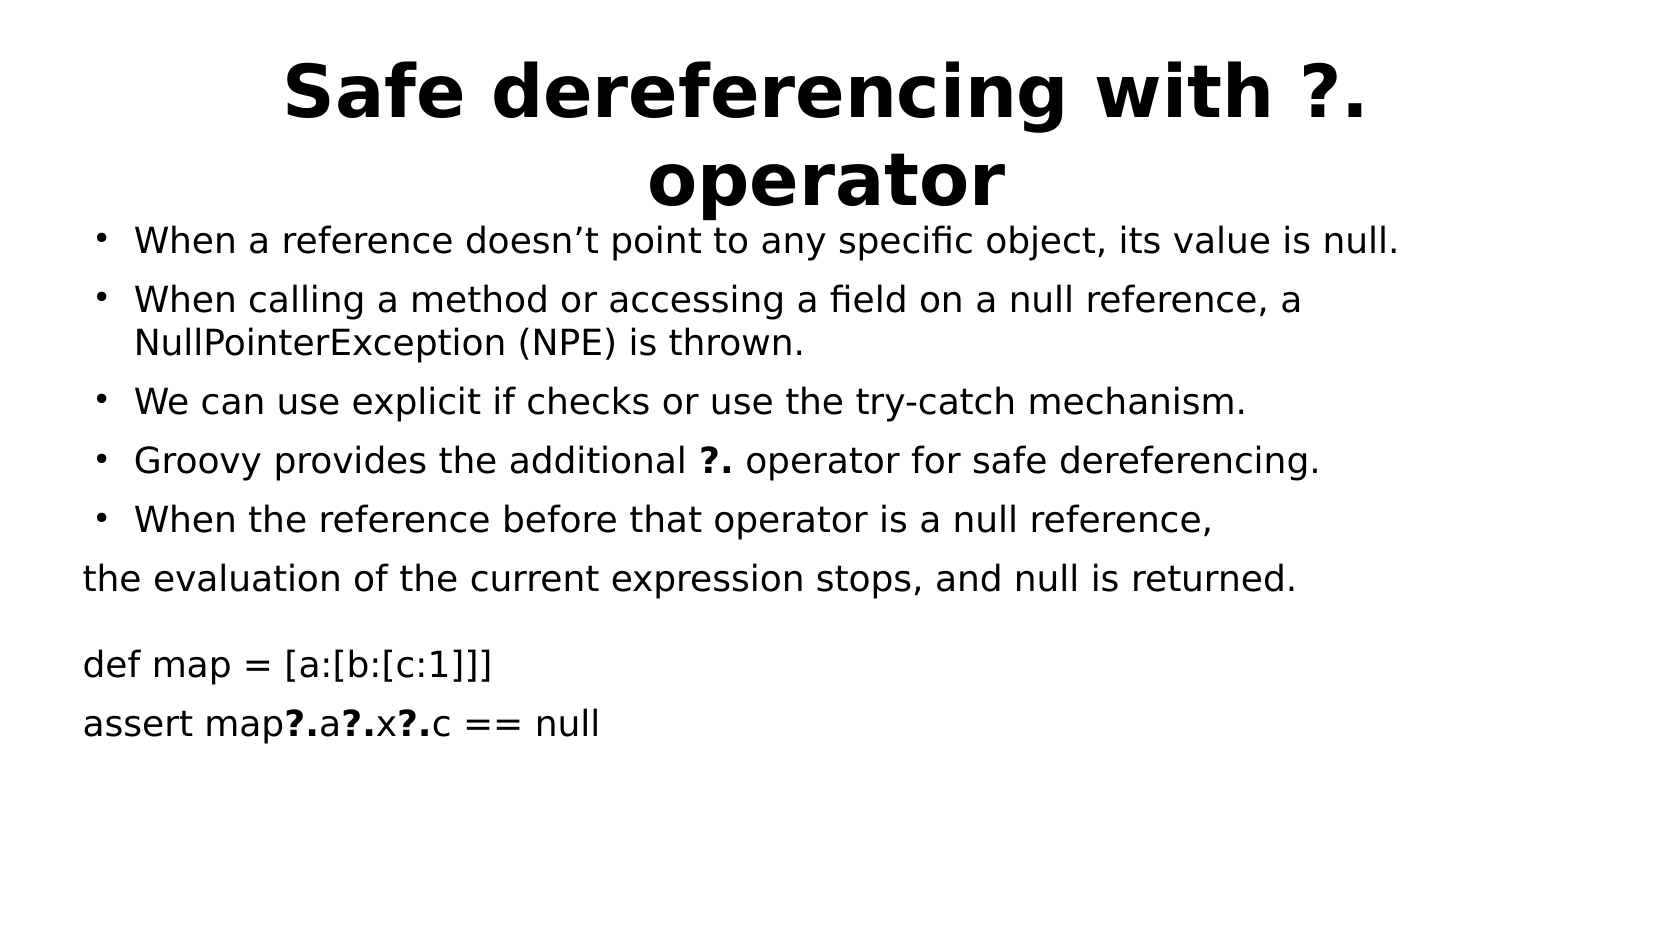

# Safe dereferencing with ?. operator
When a reference doesn’t point to any specific object, its value is null.
When calling a method or accessing a field on a null reference, a NullPointerException (NPE) is thrown.
We can use explicit if checks or use the try-catch mechanism.
Groovy provides the additional ?. operator for safe dereferencing.
When the reference before that operator is a null reference,
the evaluation of the current expression stops, and null is returned.
def map = [a:[b:[c:1]]]
assert map?.a?.x?.c == null